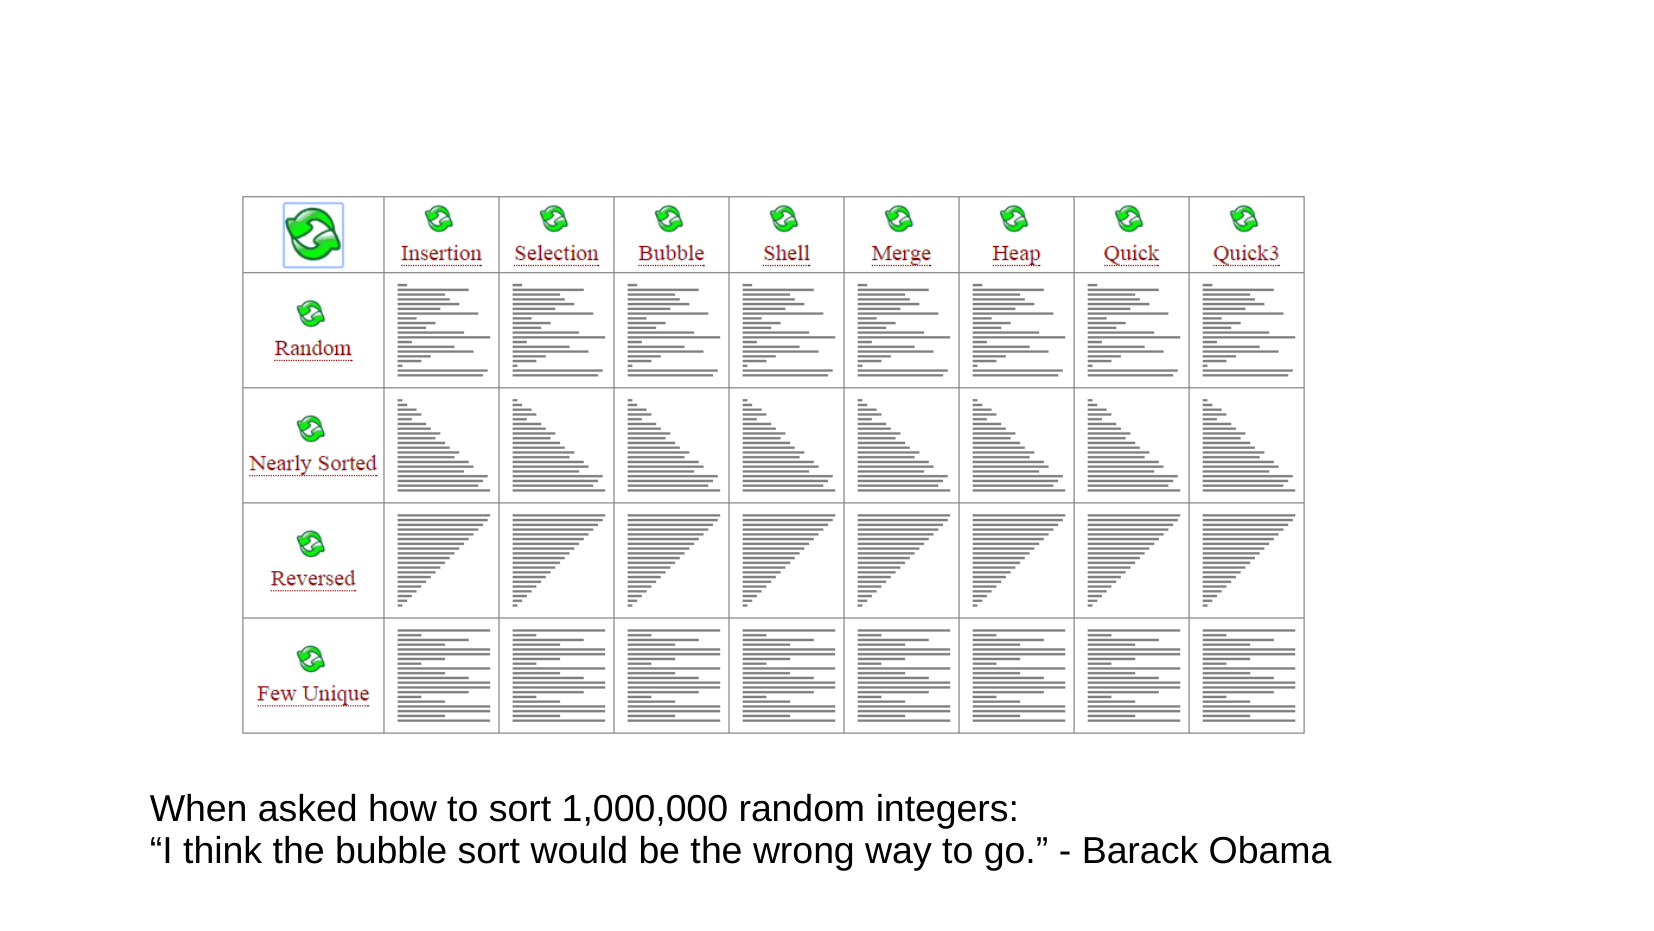

#
When asked how to sort 1,000,000 random integers:
“I think the bubble sort would be the wrong way to go.” - Barack Obama